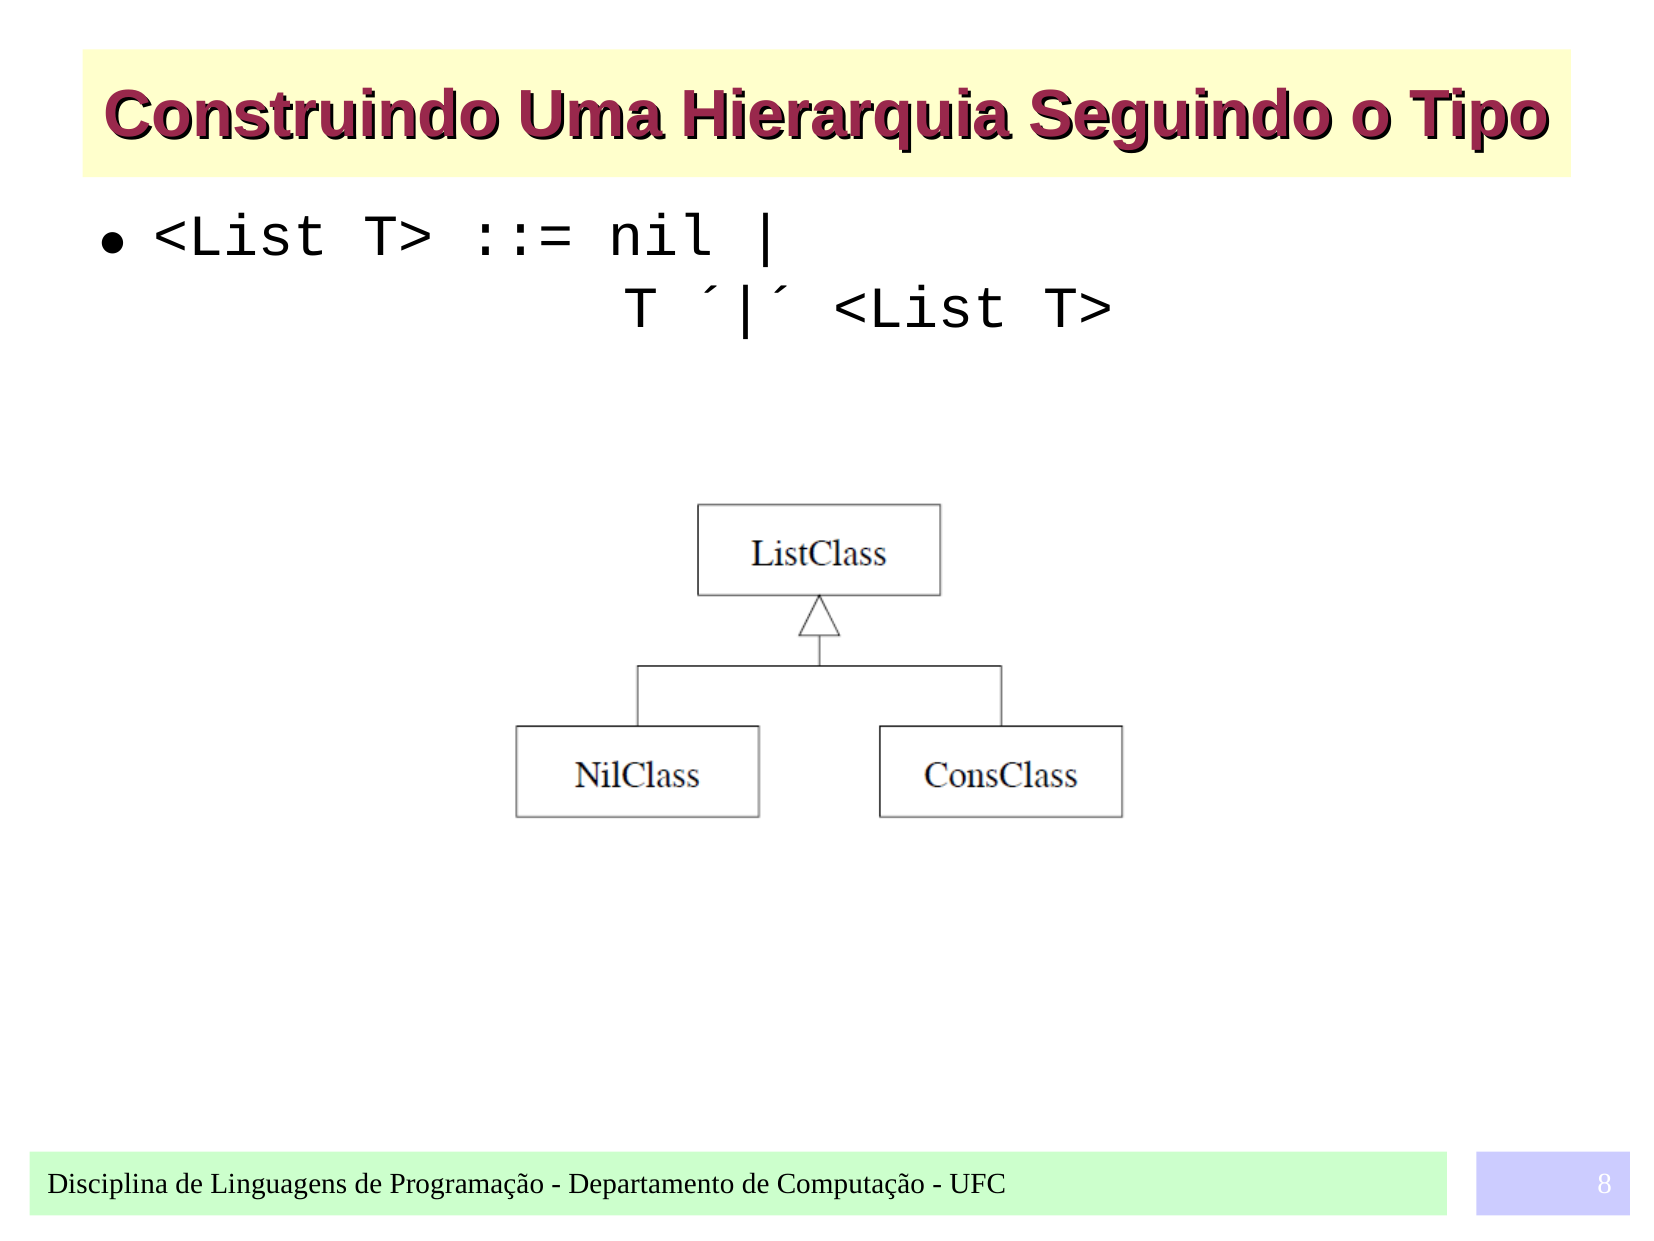

# Construindo Uma Hierarquia Seguindo o Tipo
<List T> ::= nil |
				 T ´|´ <List T>
Disciplina de Linguagens de Programação - Departamento de Computação - UFC
8